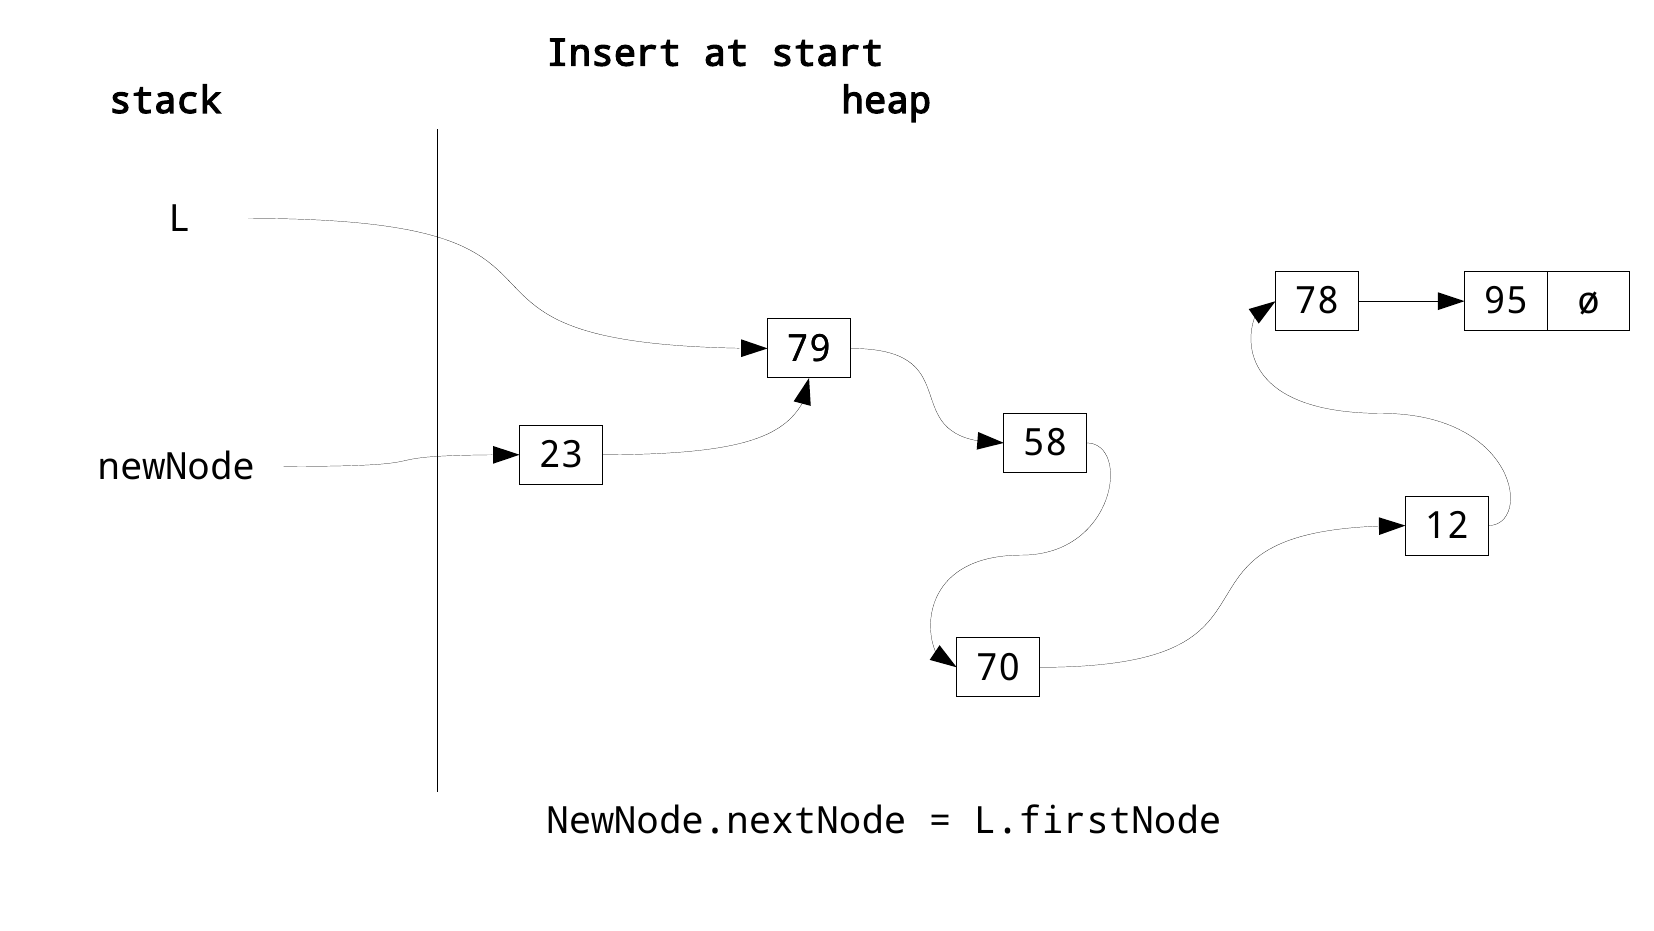

Insert at start
stack
heap
L
78
95
ø
79
79
58
23
newNode
12
70
NewNode.nextNode = L.firstNode